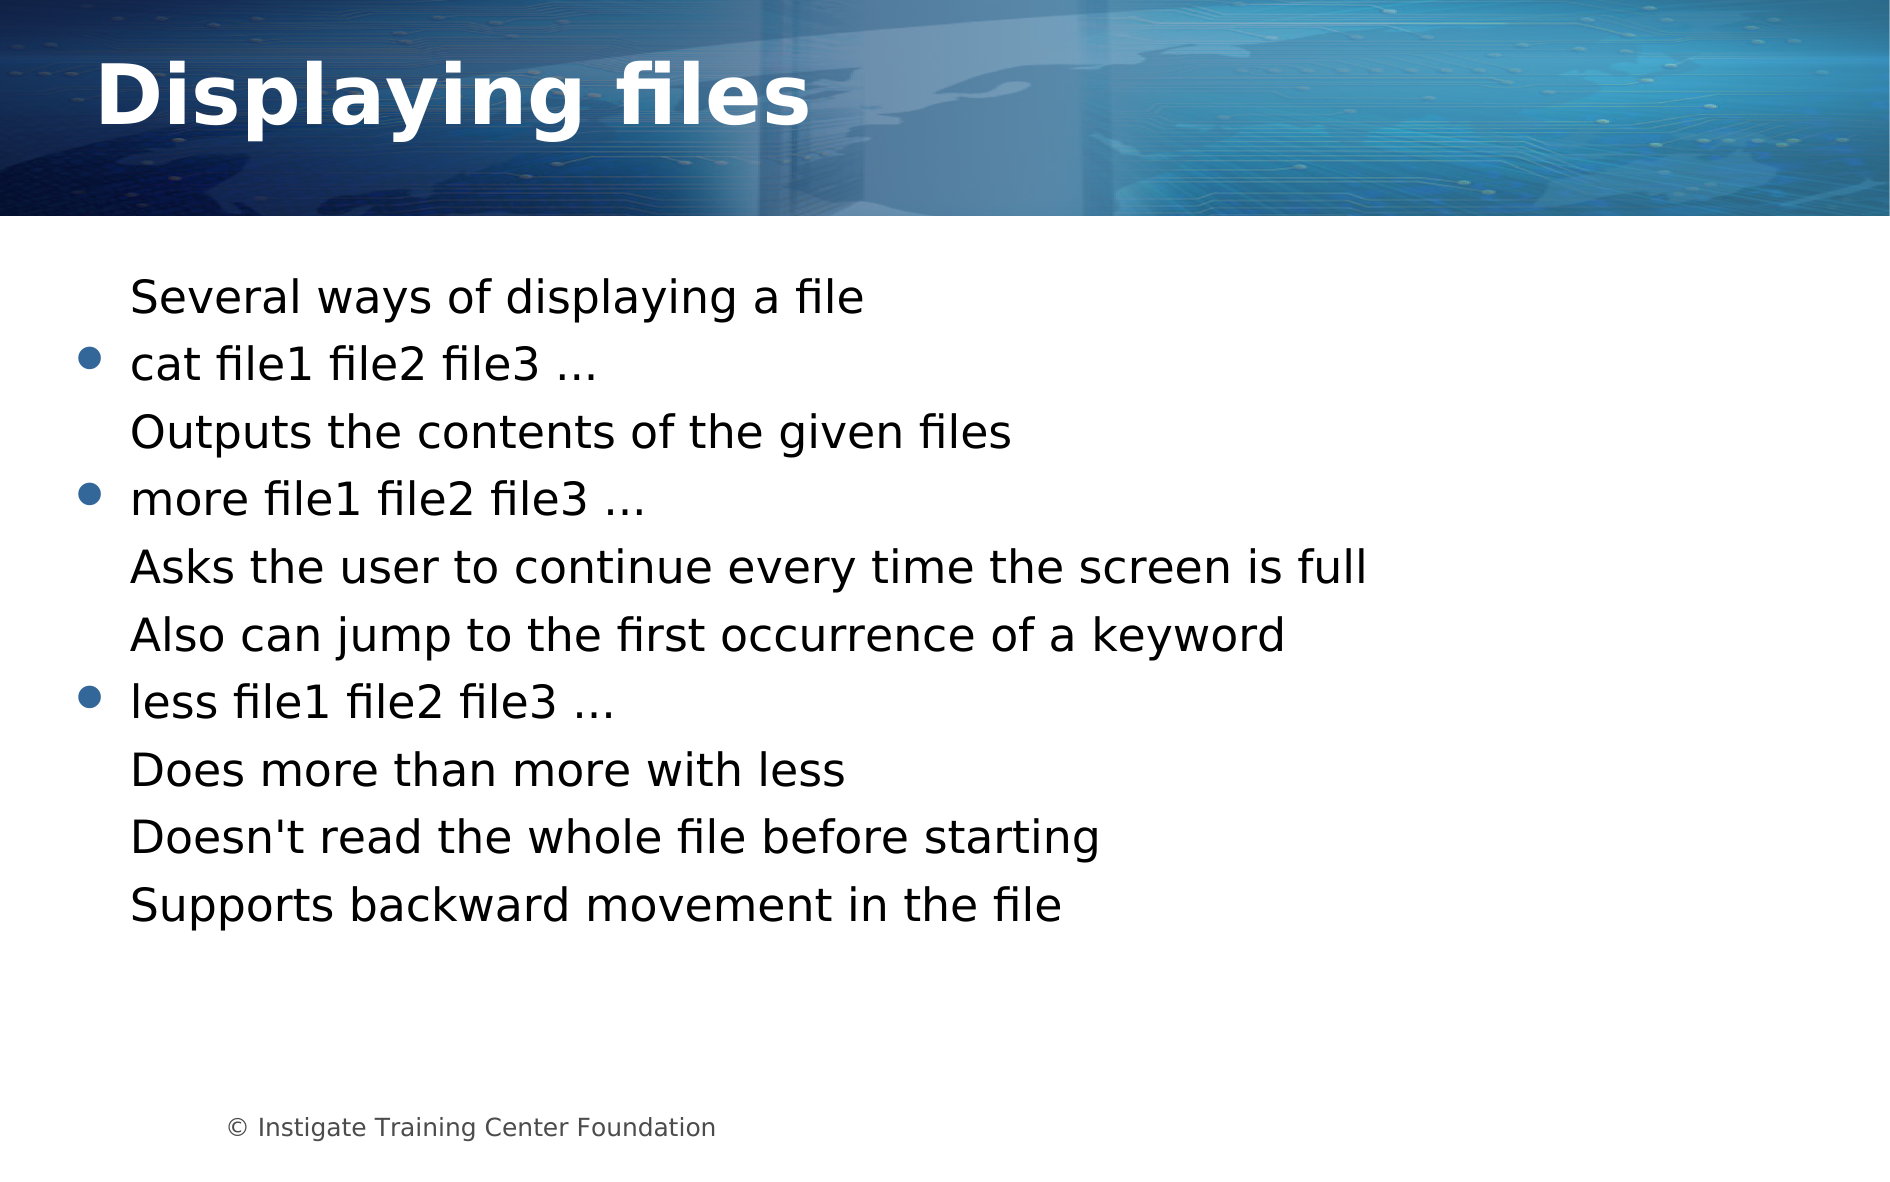

# Displaying files
Several ways of displaying a file
cat file1 file2 file3 ...
Outputs the contents of the given files
more file1 file2 file3 ...
Asks the user to continue every time the screen is full
Also can jump to the first occurrence of a keyword
less file1 file2 file3 ...
Does more than more with less
Doesn't read the whole file before starting
Supports backward movement in the file